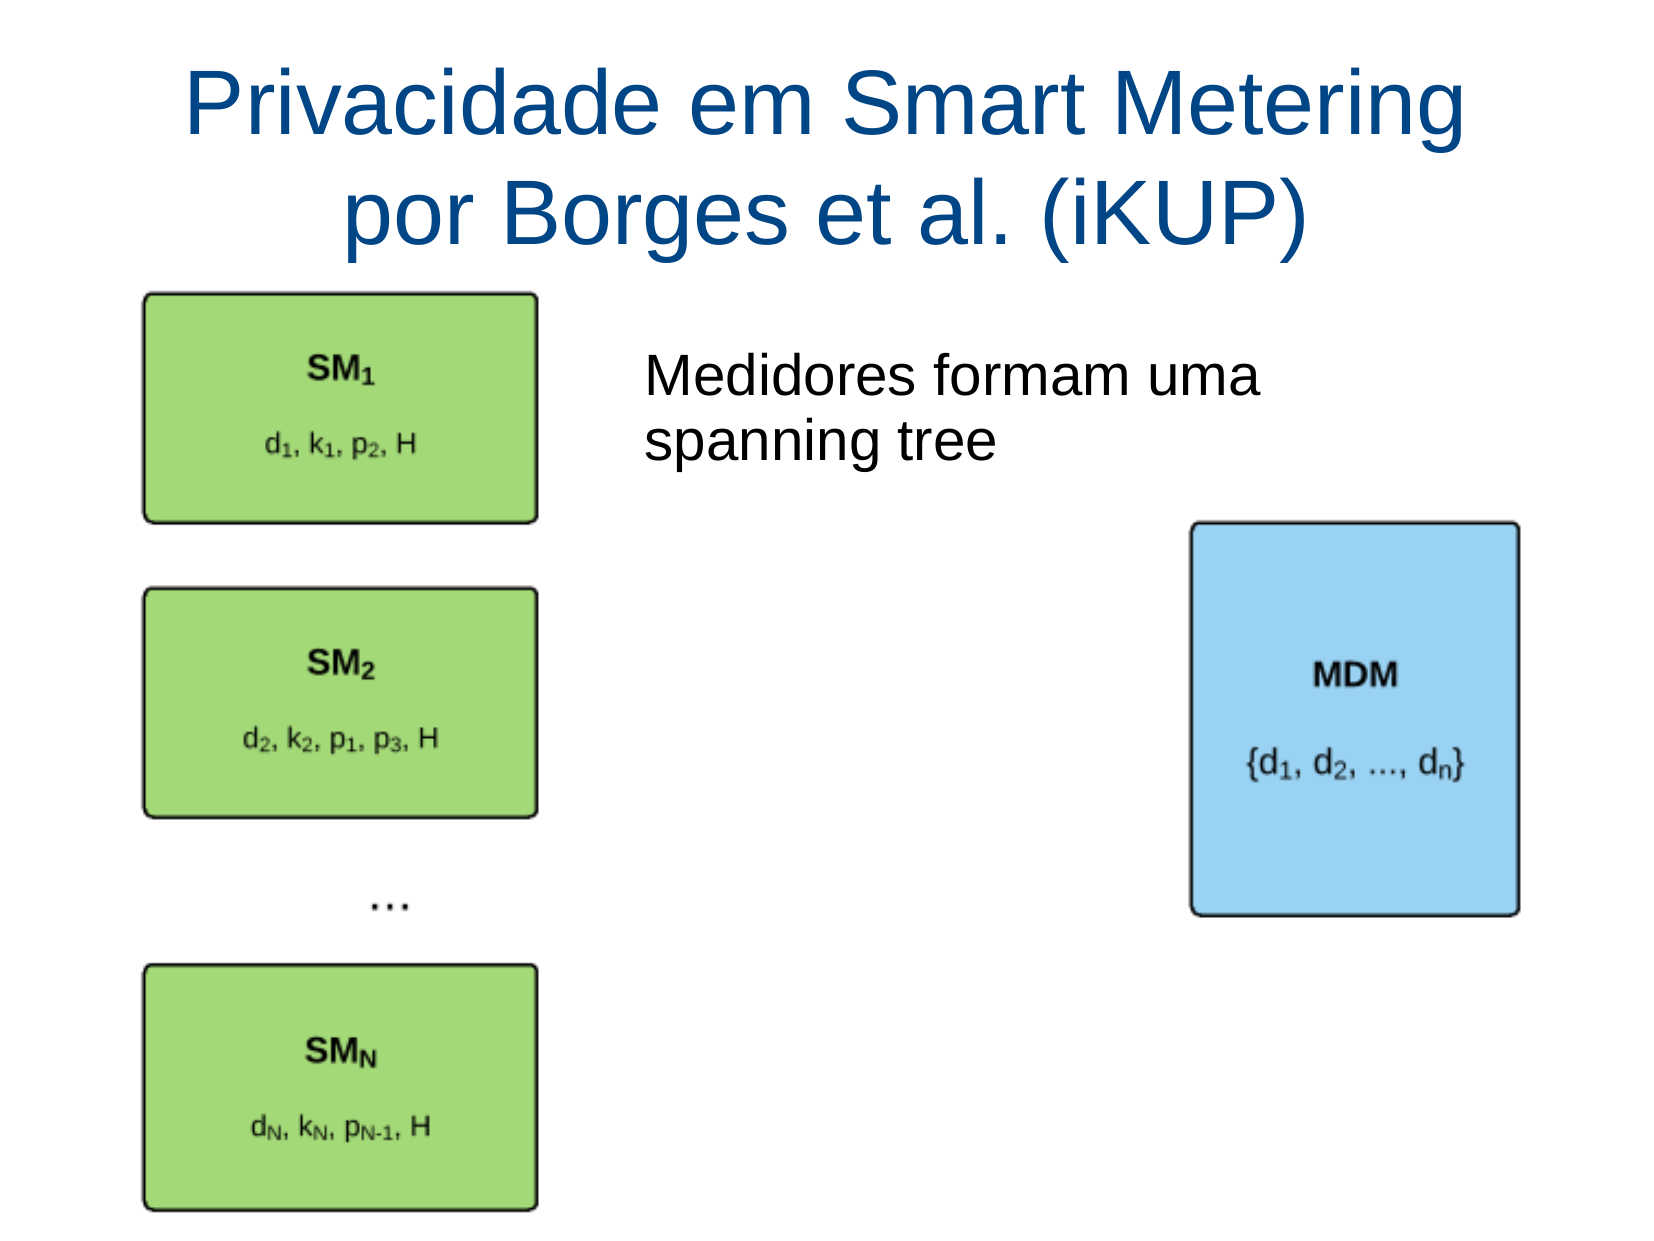

# Privacidade em Smart Metering por Borges et al. (iKUP)
Medidores formam uma spanning tree